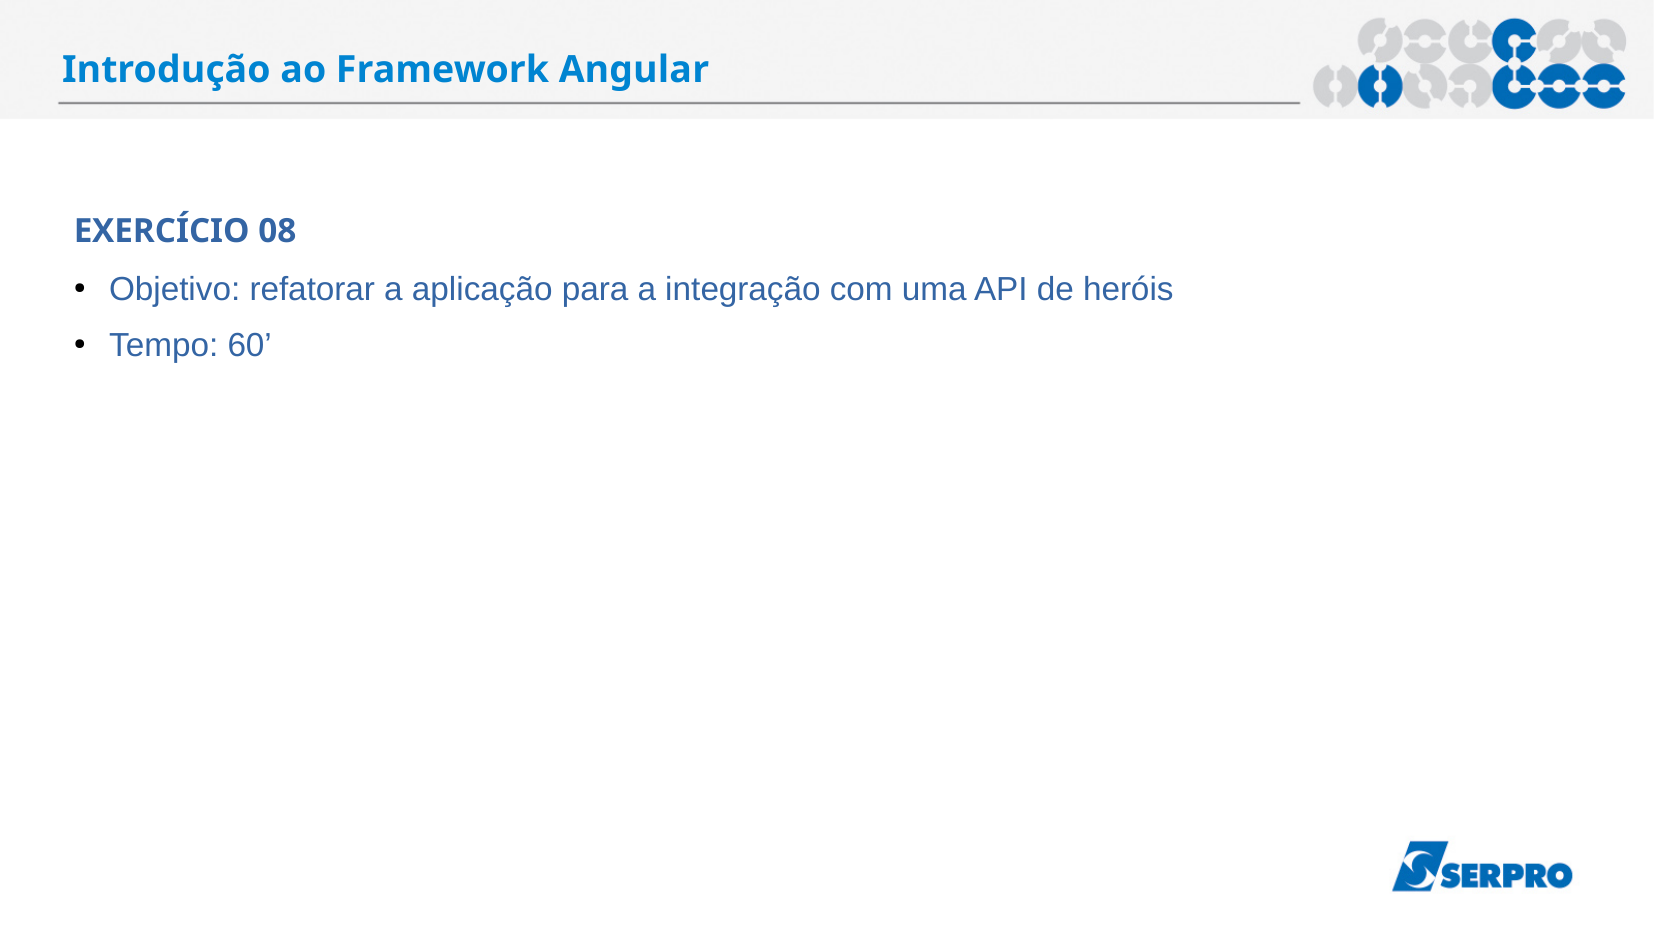

Introdução ao Framework Angular
EXERCÍCIO 08
Objetivo: refatorar a aplicação para a integração com uma API de heróis
Tempo: 60’